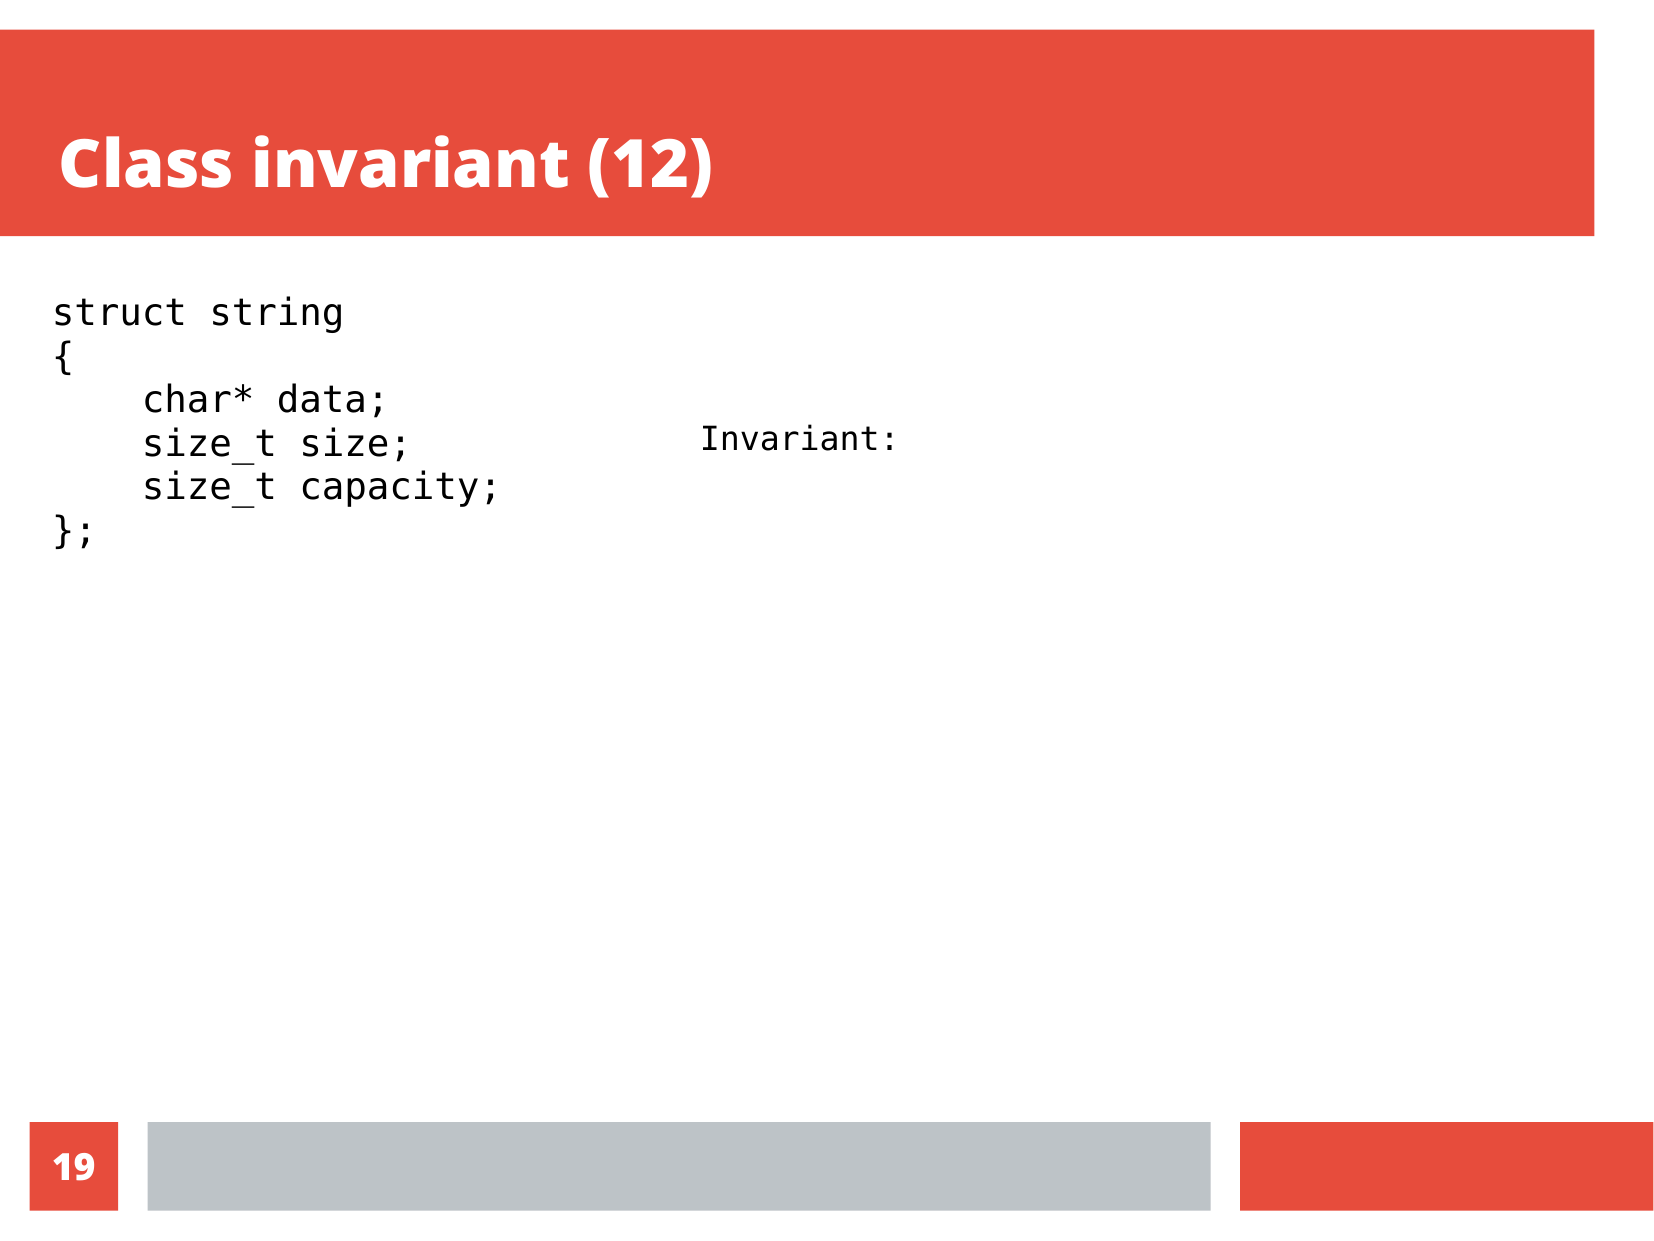

# Class invariant (12)
struct string
{
 char* data;
 size_t size;
 size_t capacity;
};
Invariant:
19